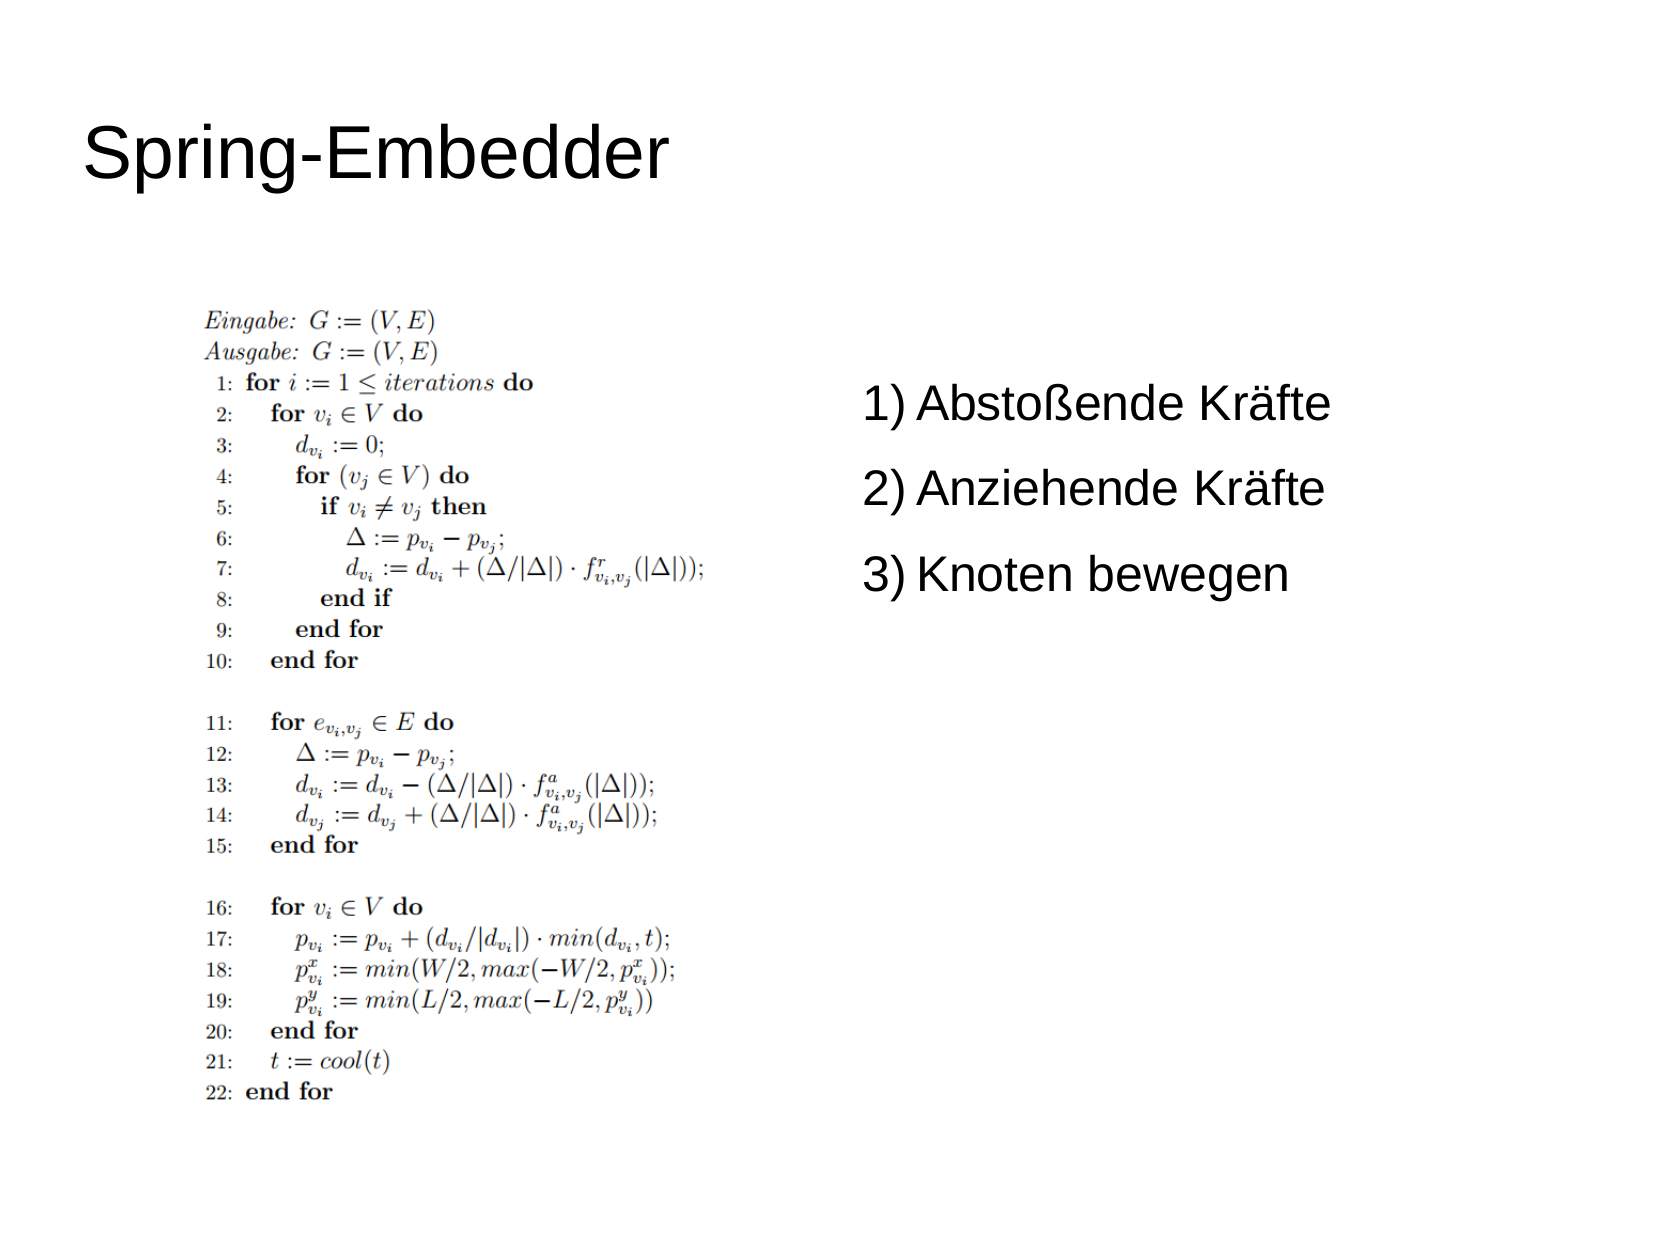

# Spring-Embedder
Abstoßende Kräfte
Anziehende Kräfte
Knoten bewegen